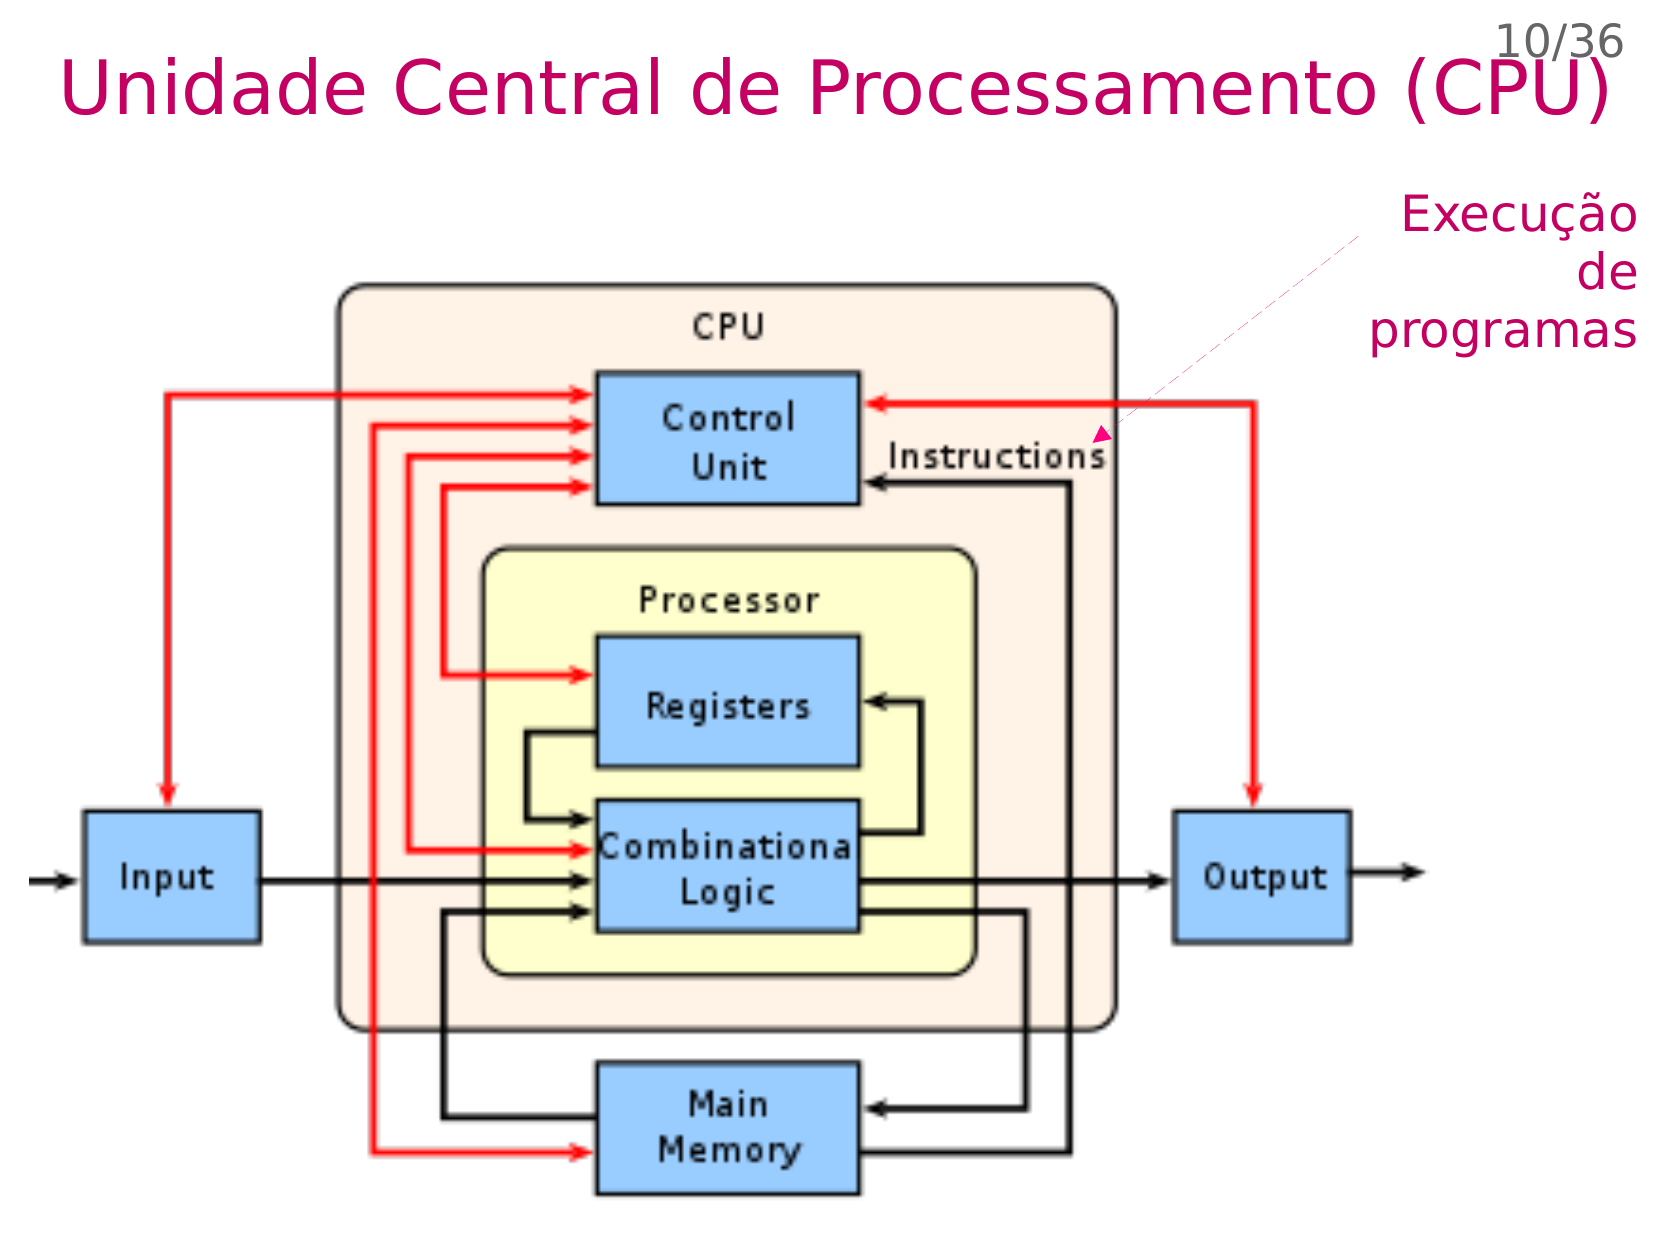

10
# Unidade Central de Processamento (CPU)
Execução de programas